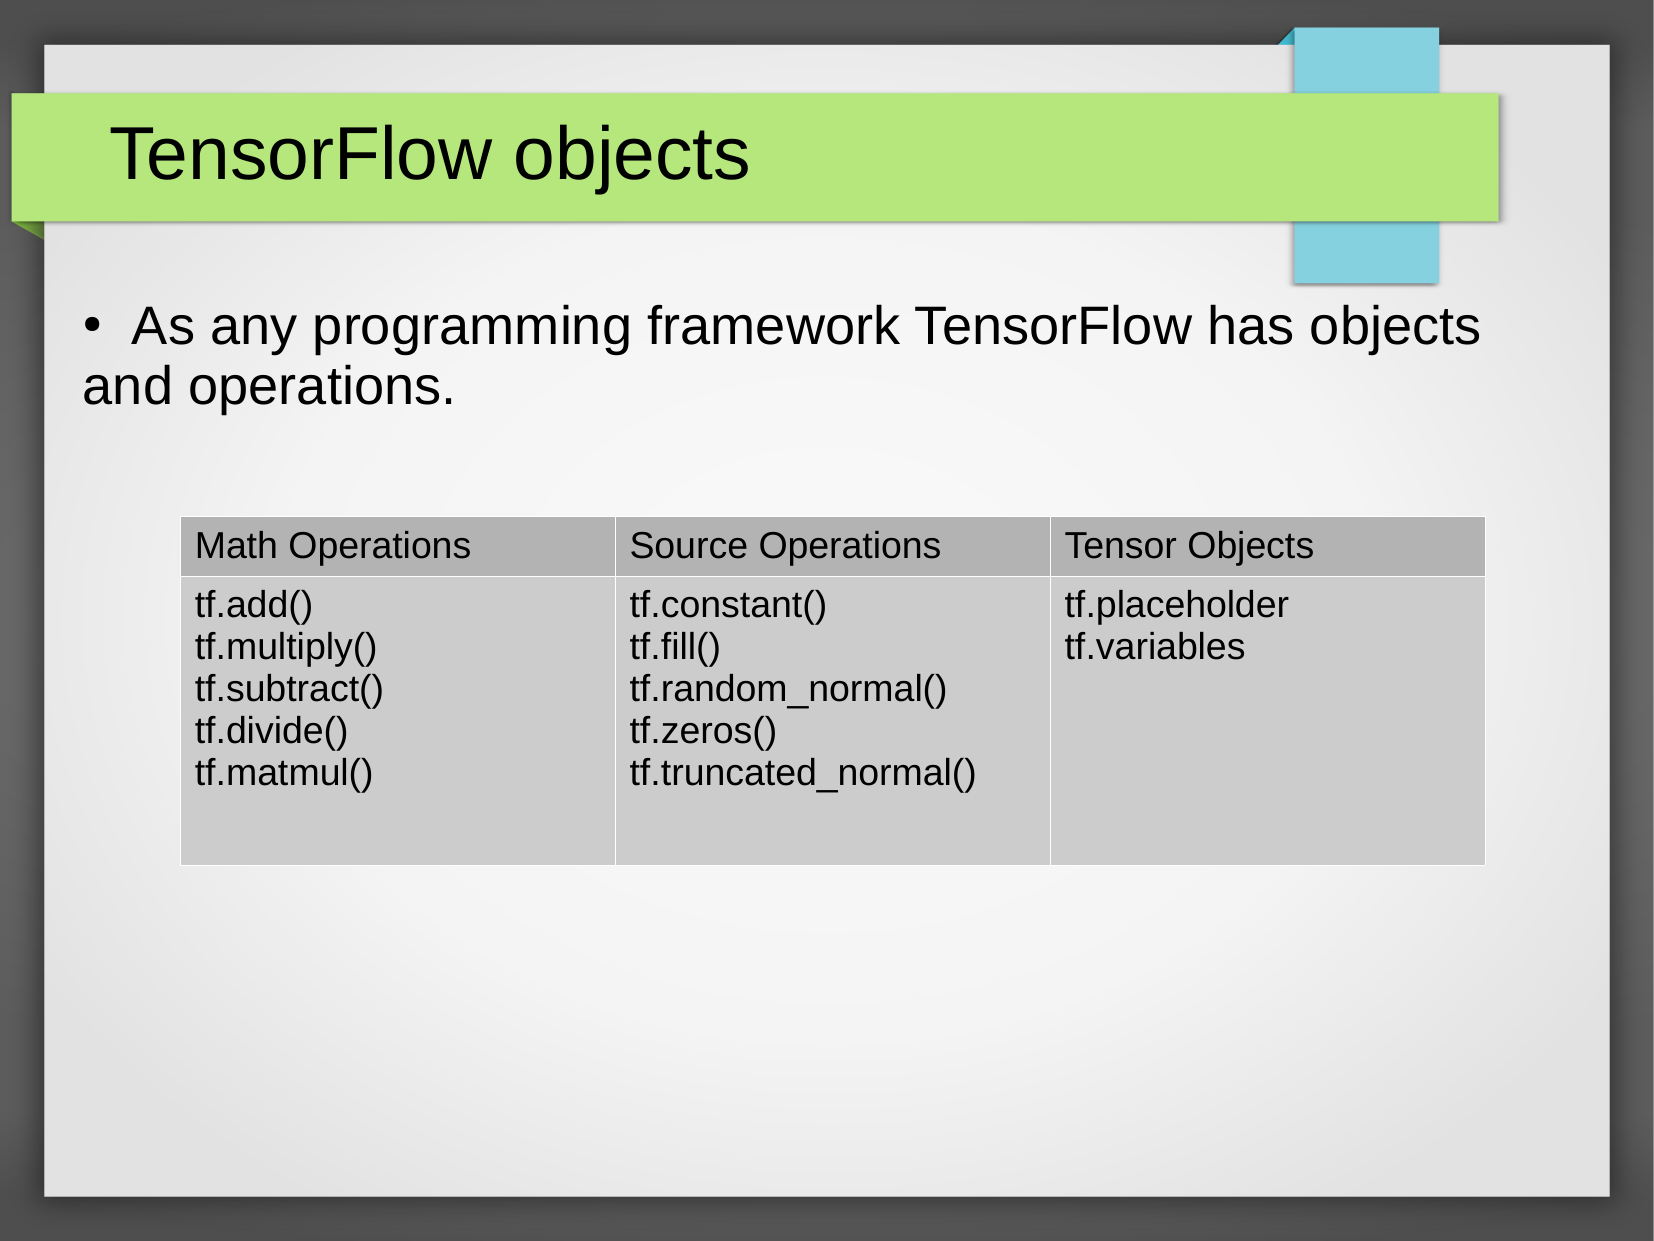

# TensorFlow objects
 As any programming framework TensorFlow has objects and operations.
| Math Operations | Source Operations | Tensor Objects |
| --- | --- | --- |
| tf.add() tf.multiply() tf.subtract() tf.divide() tf.matmul() | tf.constant() tf.fill() tf.random\_normal() tf.zeros() tf.truncated\_normal() | tf.placeholder tf.variables |